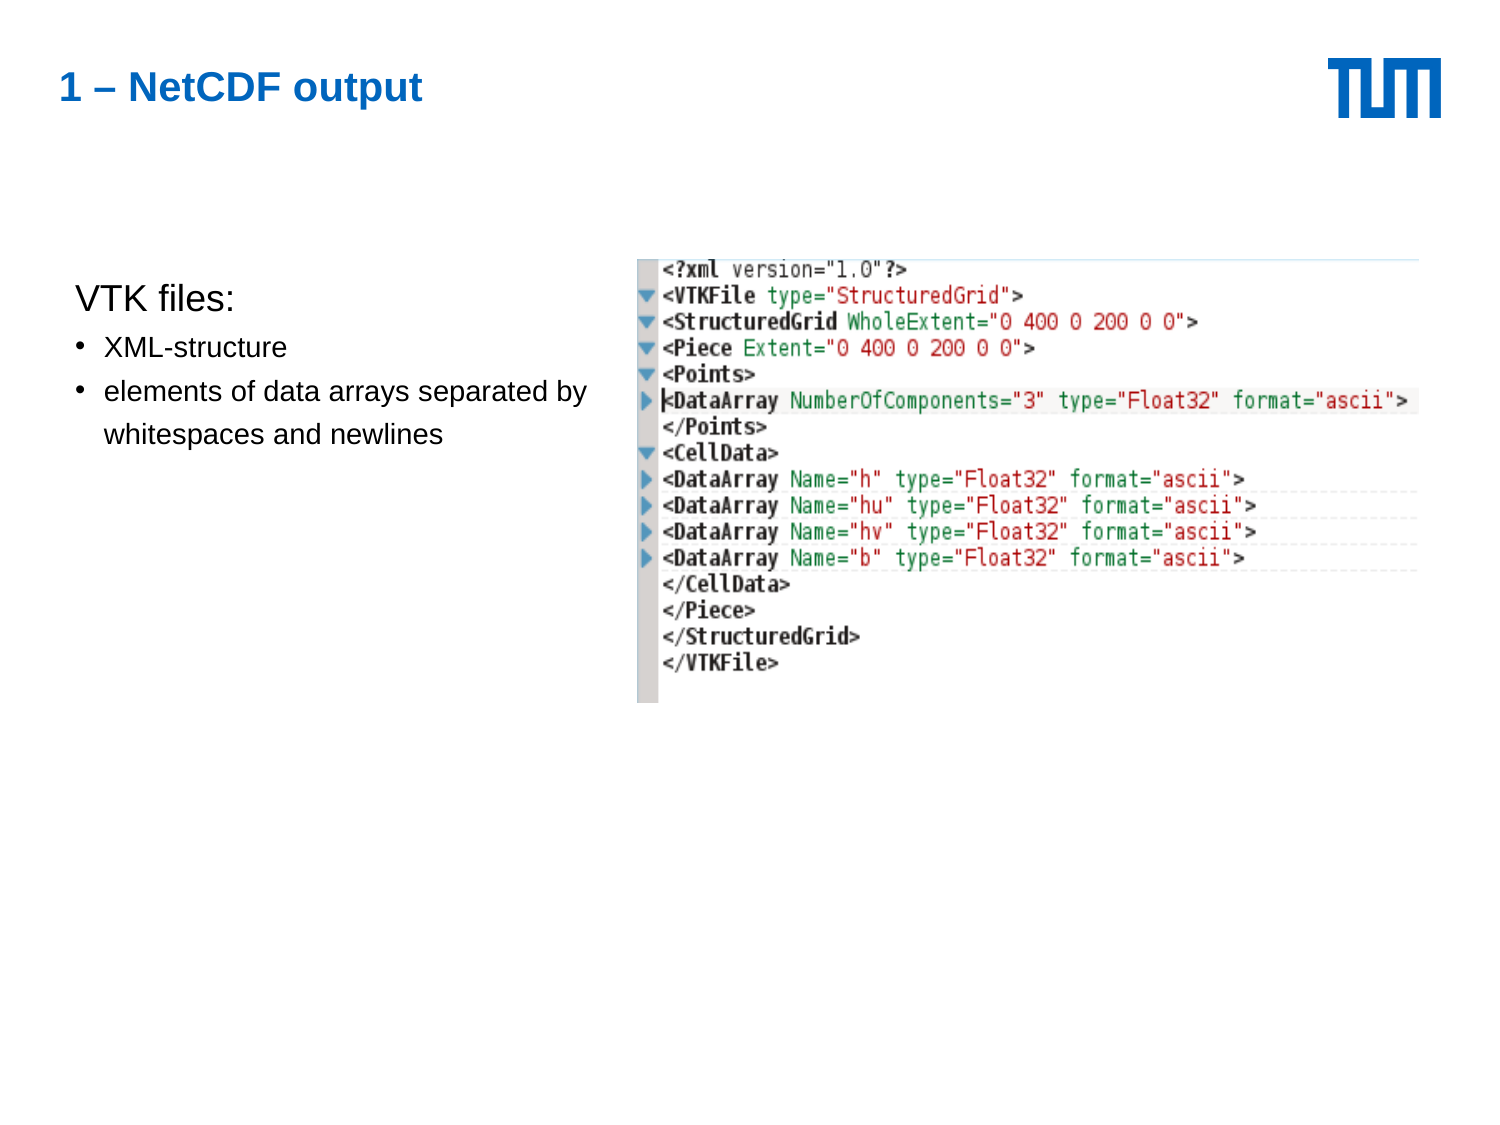

# 1 – NetCDF output
VTK files:
XML-structure
elements of data arrays separated by whitespaces and newlines